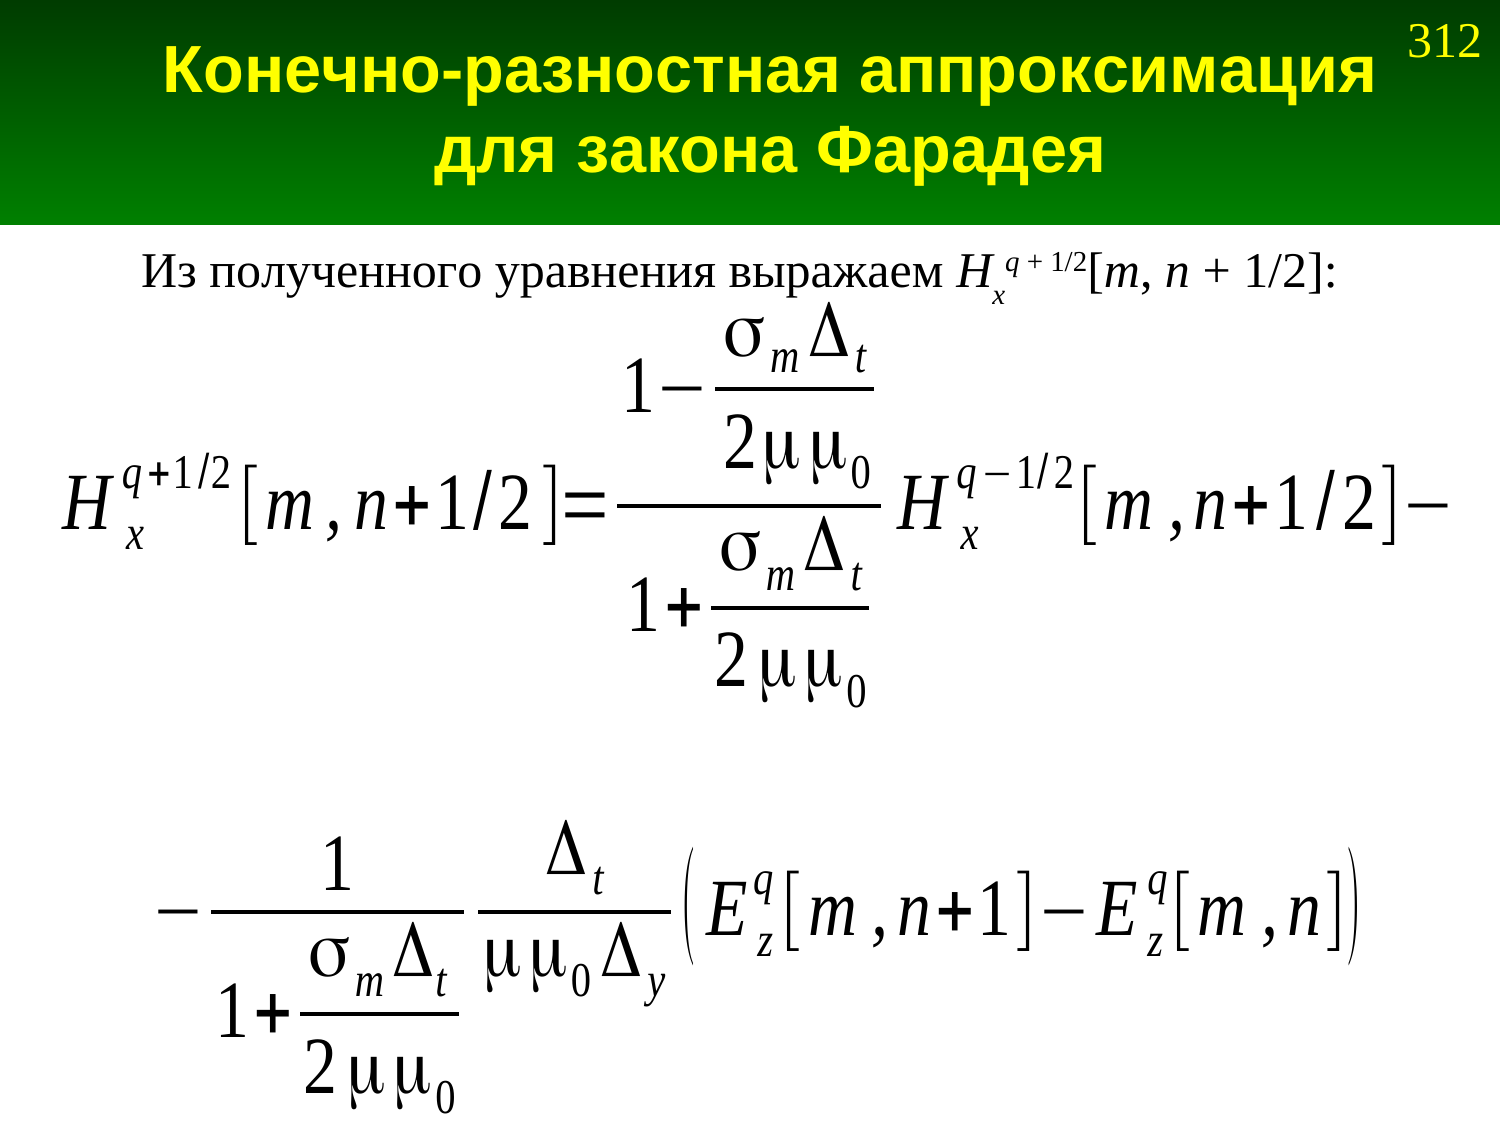

# Конечно-разностная аппроксимация для закона Фарадея
Из полученного уравнения выражаем Hxq + 1/2[m, n + 1/2]: